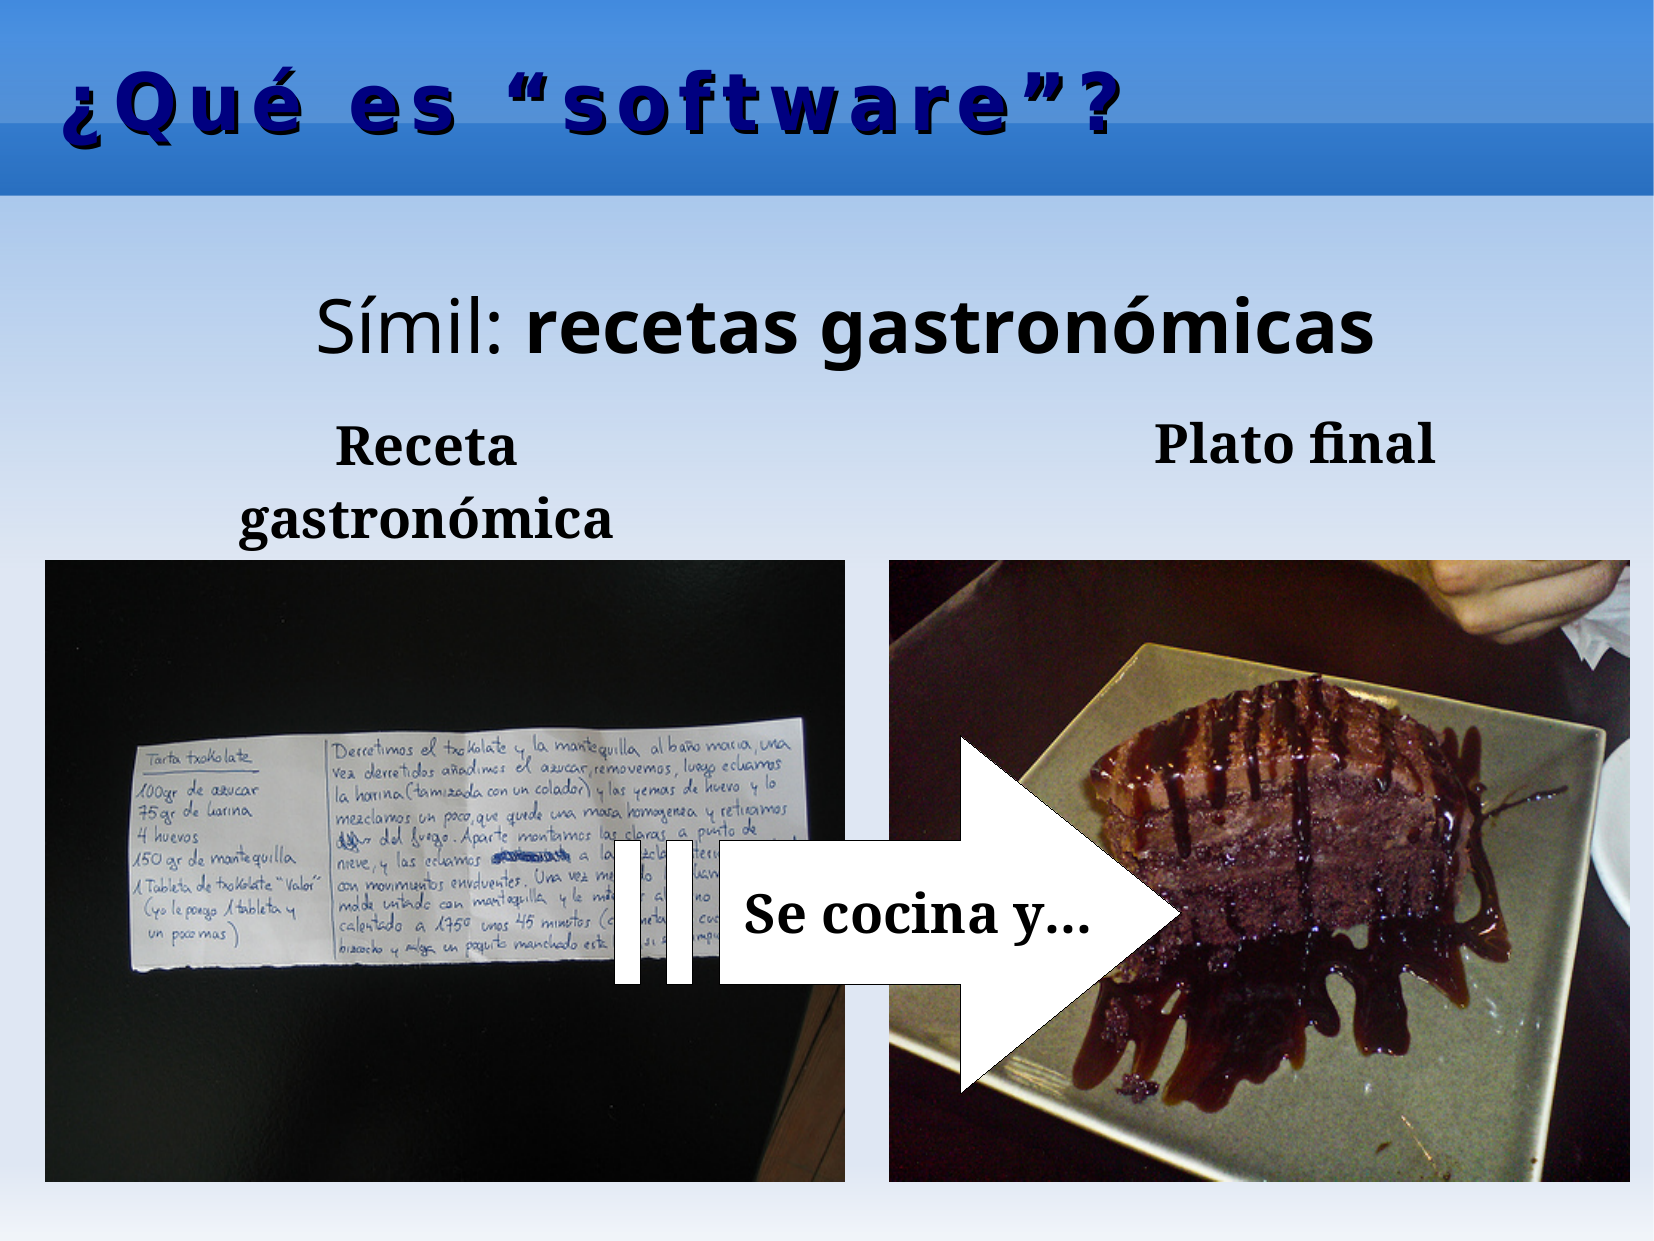

# ¿Qué es “software”?
Símil: recetas gastronómicas
Plato final
Receta
gastronómica
 Se cocina y...